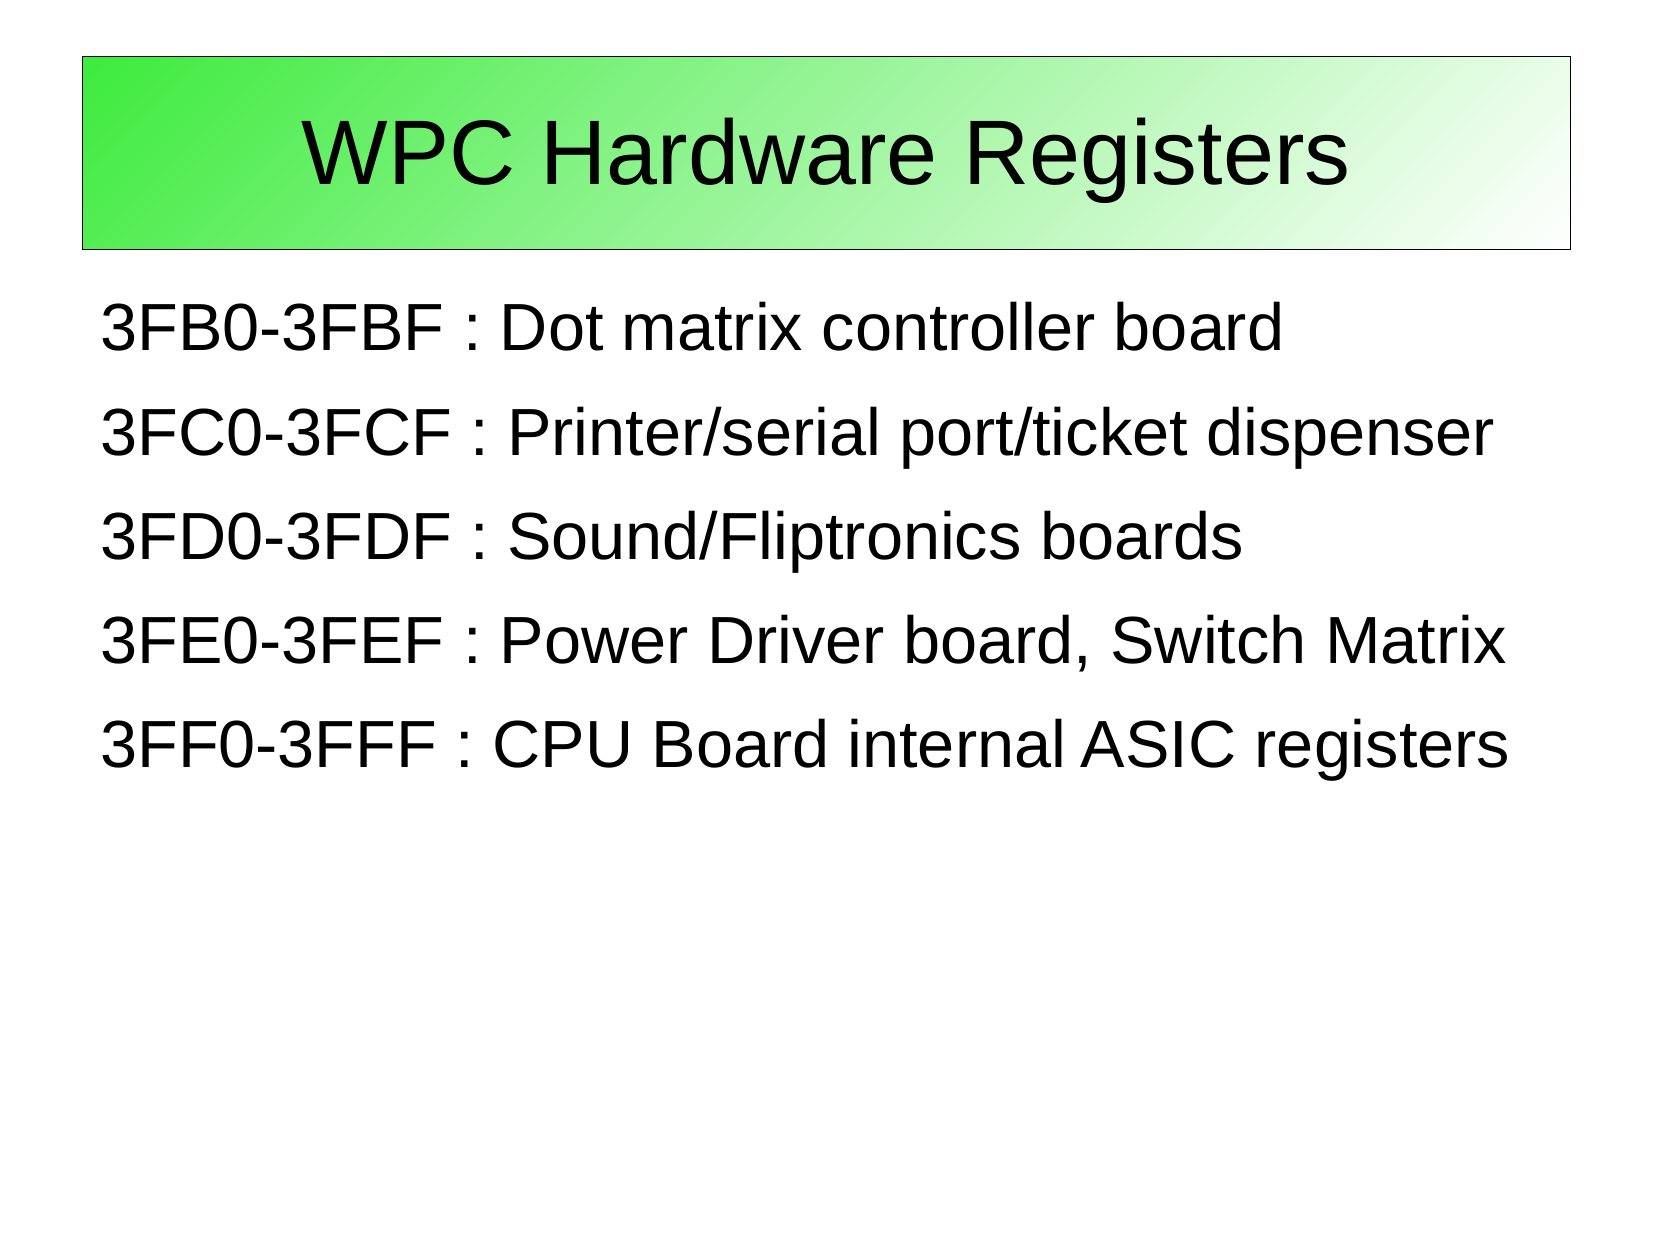

# WPC Hardware Registers
3FB0-3FBF : Dot matrix controller board
3FC0-3FCF : Printer/serial port/ticket dispenser
3FD0-3FDF : Sound/Fliptronics boards
3FE0-3FEF : Power Driver board, Switch Matrix
3FF0-3FFF : CPU Board internal ASIC registers